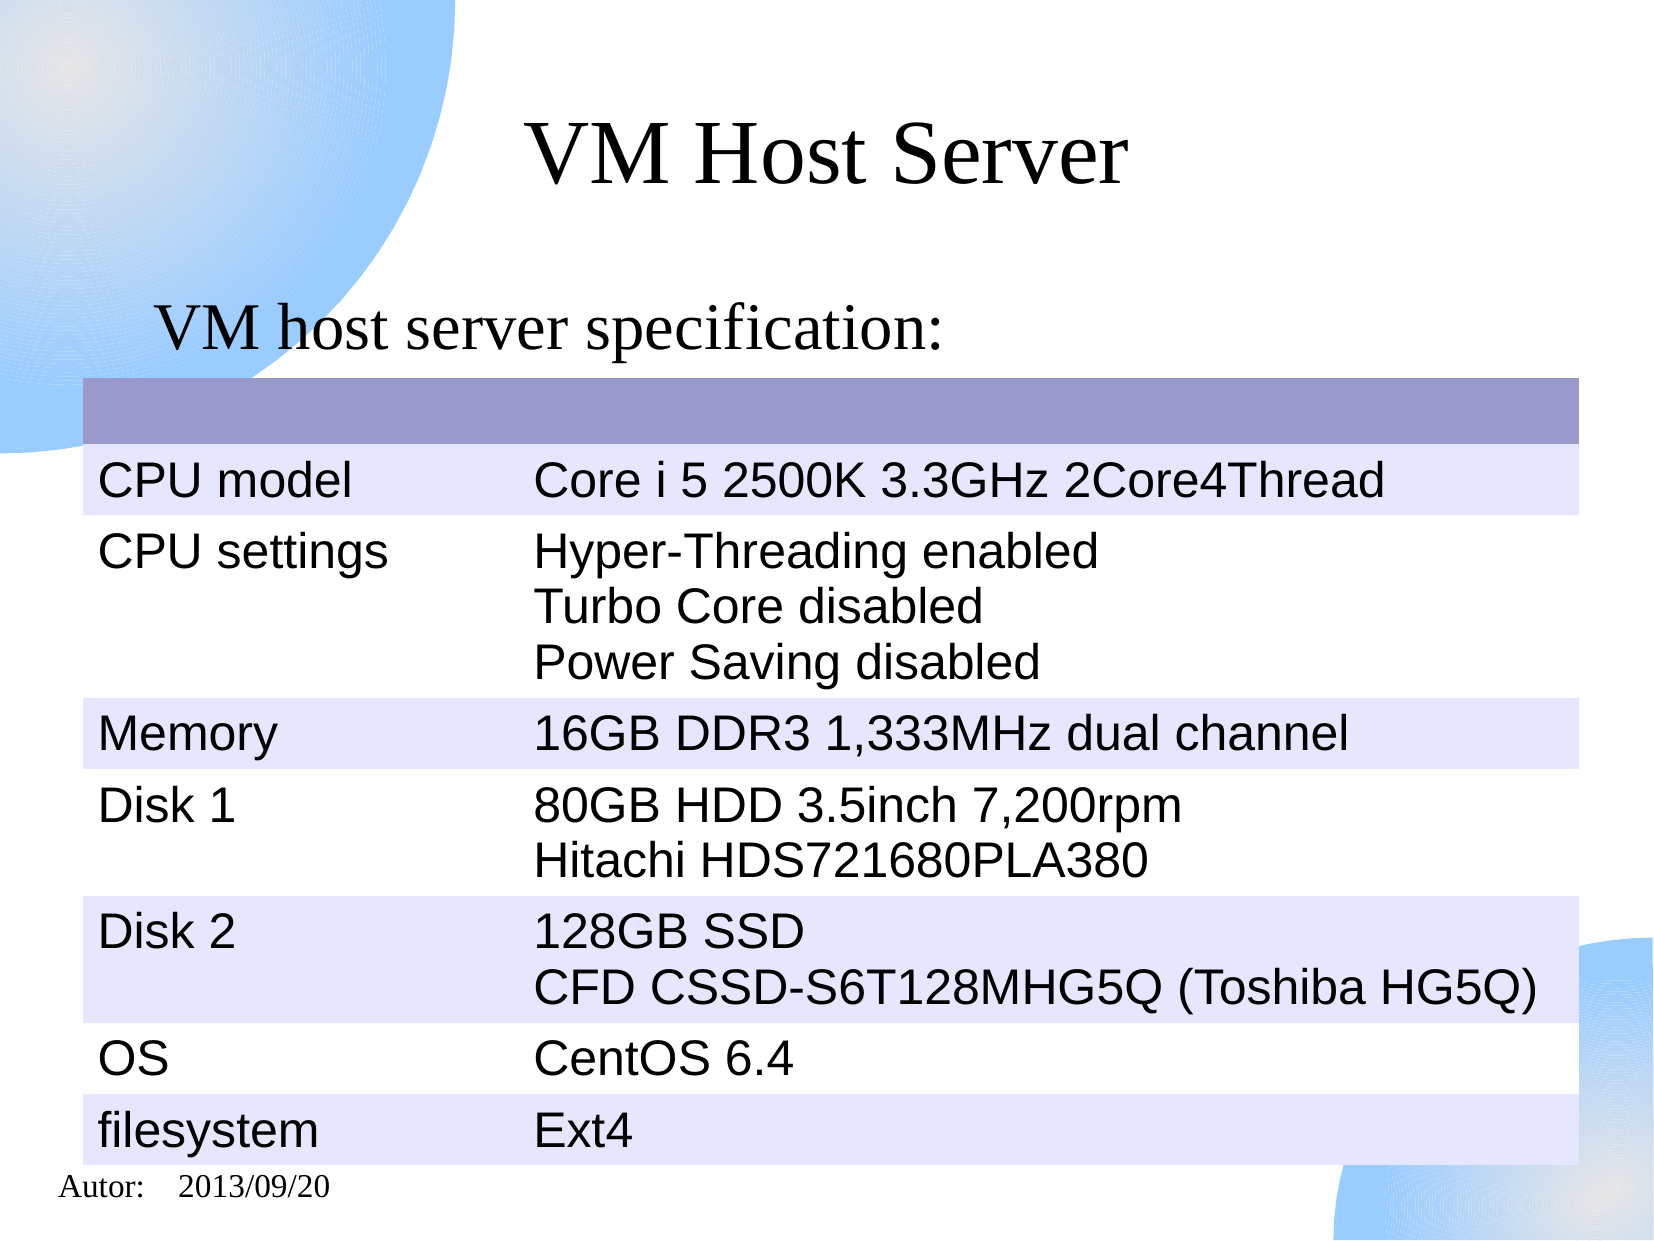

# VM Host Server
VM host server specification:
| | |
| --- | --- |
| CPU model | Core i 5 2500K 3.3GHz 2Core4Thread |
| CPU settings | Hyper-Threading enabled Turbo Core disabled Power Saving disabled |
| Memory | 16GB DDR3 1,333MHz dual channel |
| Disk 1 | 80GB HDD 3.5inch 7,200rpm Hitachi HDS721680PLA380 |
| Disk 2 | 128GB SSD CFD CSSD-S6T128MHG5Q (Toshiba HG5Q) |
| OS | CentOS 6.4 |
| filesystem | Ext4 |